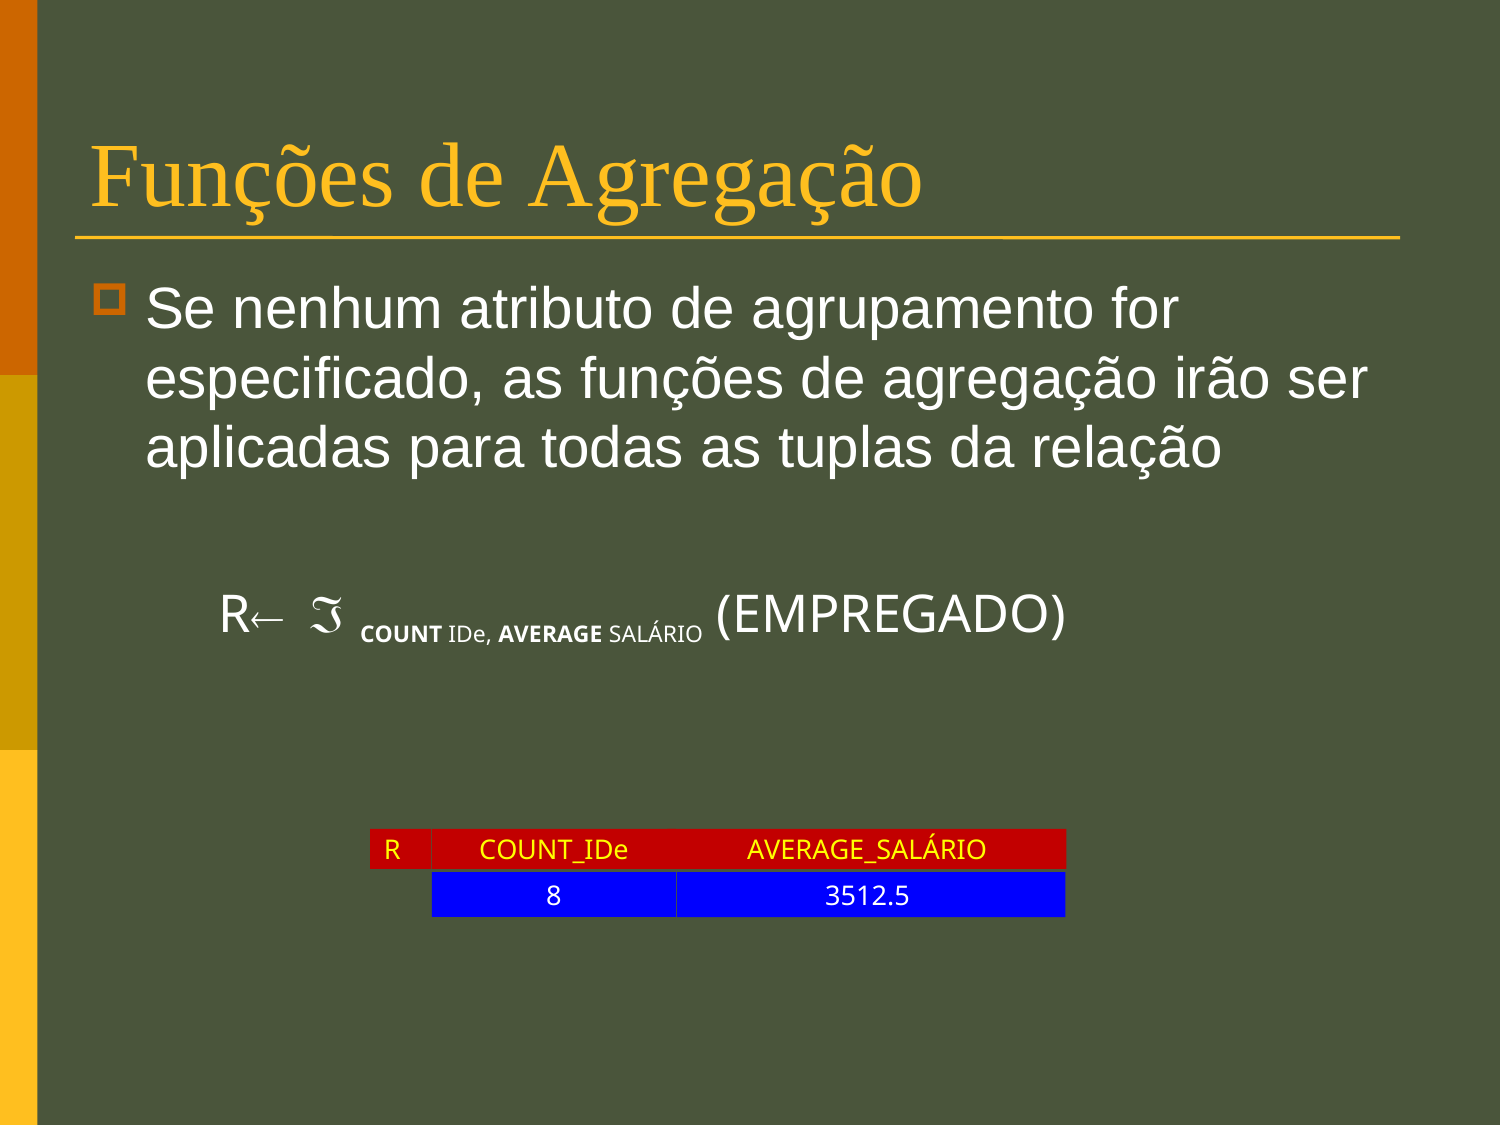

# Funções de Agregação
Se nenhum atributo de agrupamento for especificado, as funções de agregação irão ser aplicadas para todas as tuplas da relação
R COUNT IDe, AVERAGE SALÁRIO (EMPREGADO)‏
 R
COUNT_IDe
AVERAGE_SALÁRIO
8
3512.5